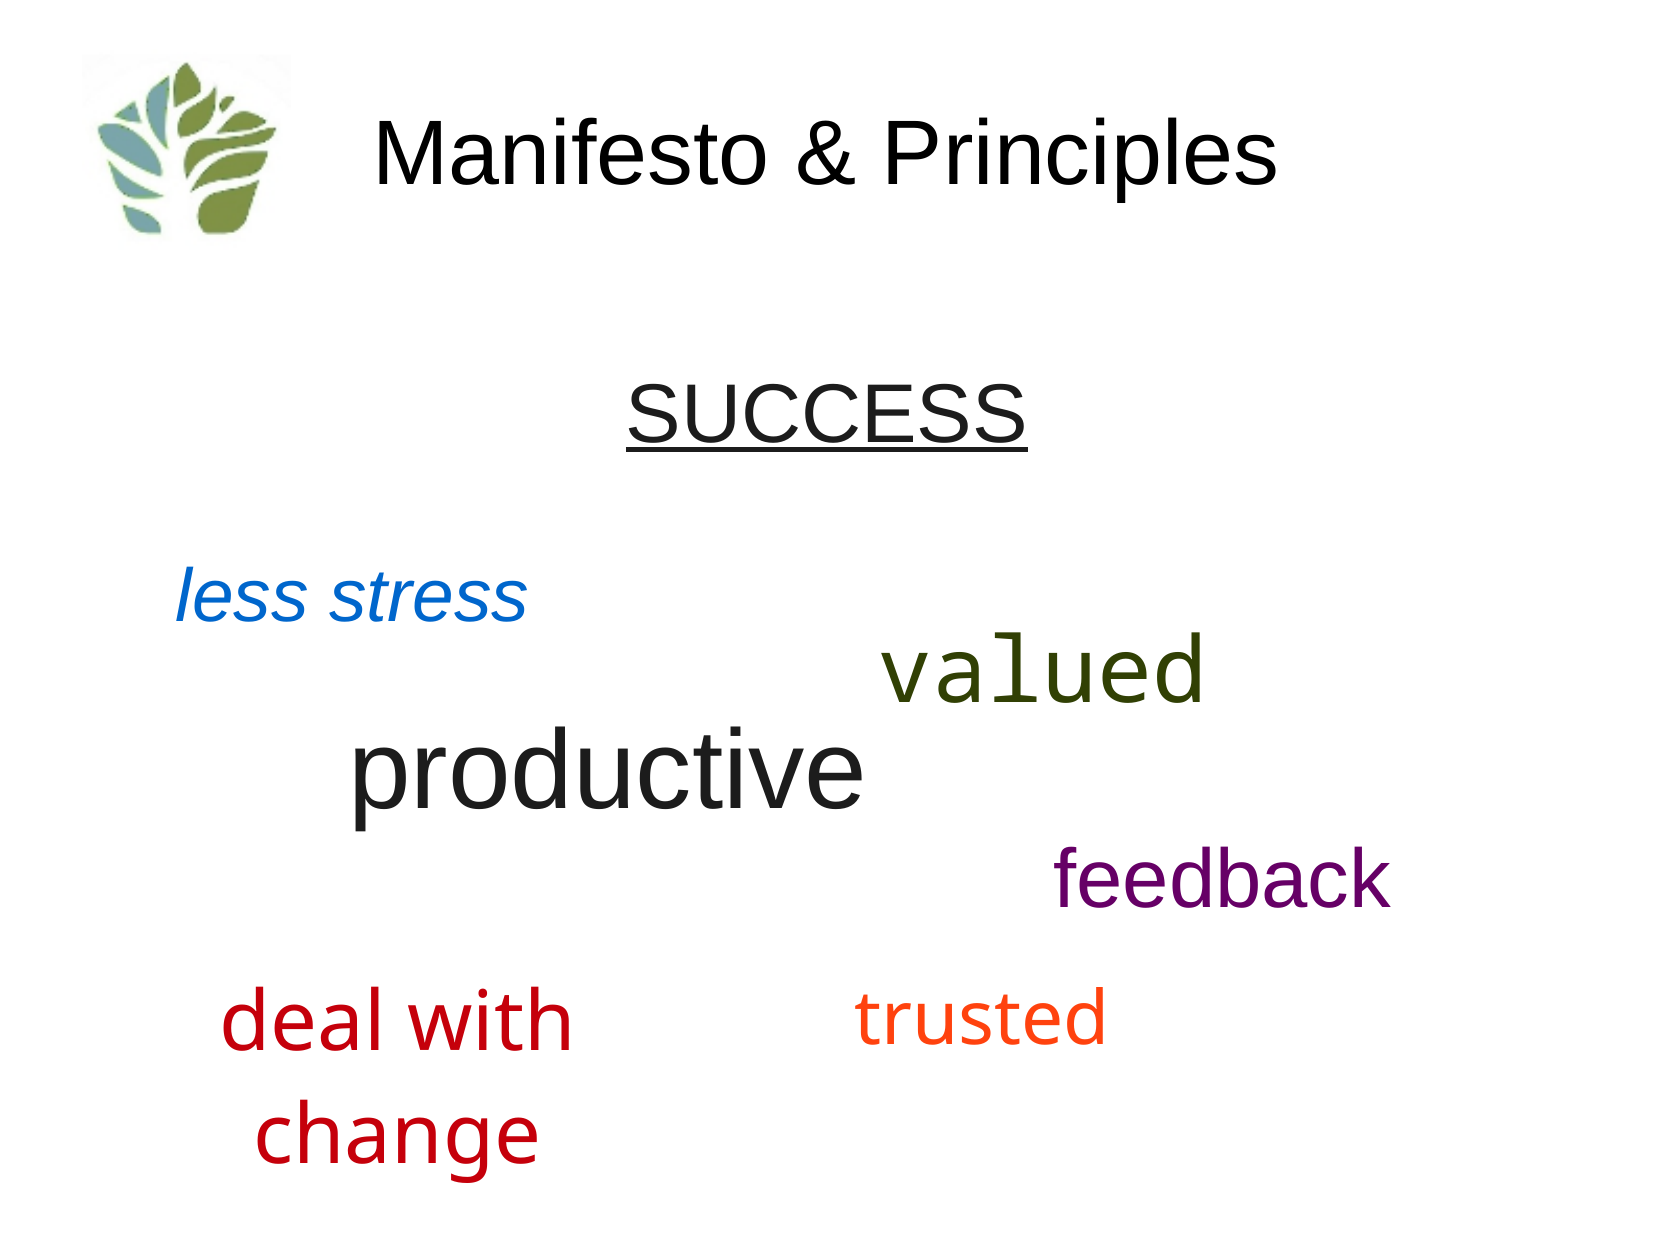

# Manifesto & Principles
SUCCESS
less stress
valued
productive
feedback
deal with change
trusted